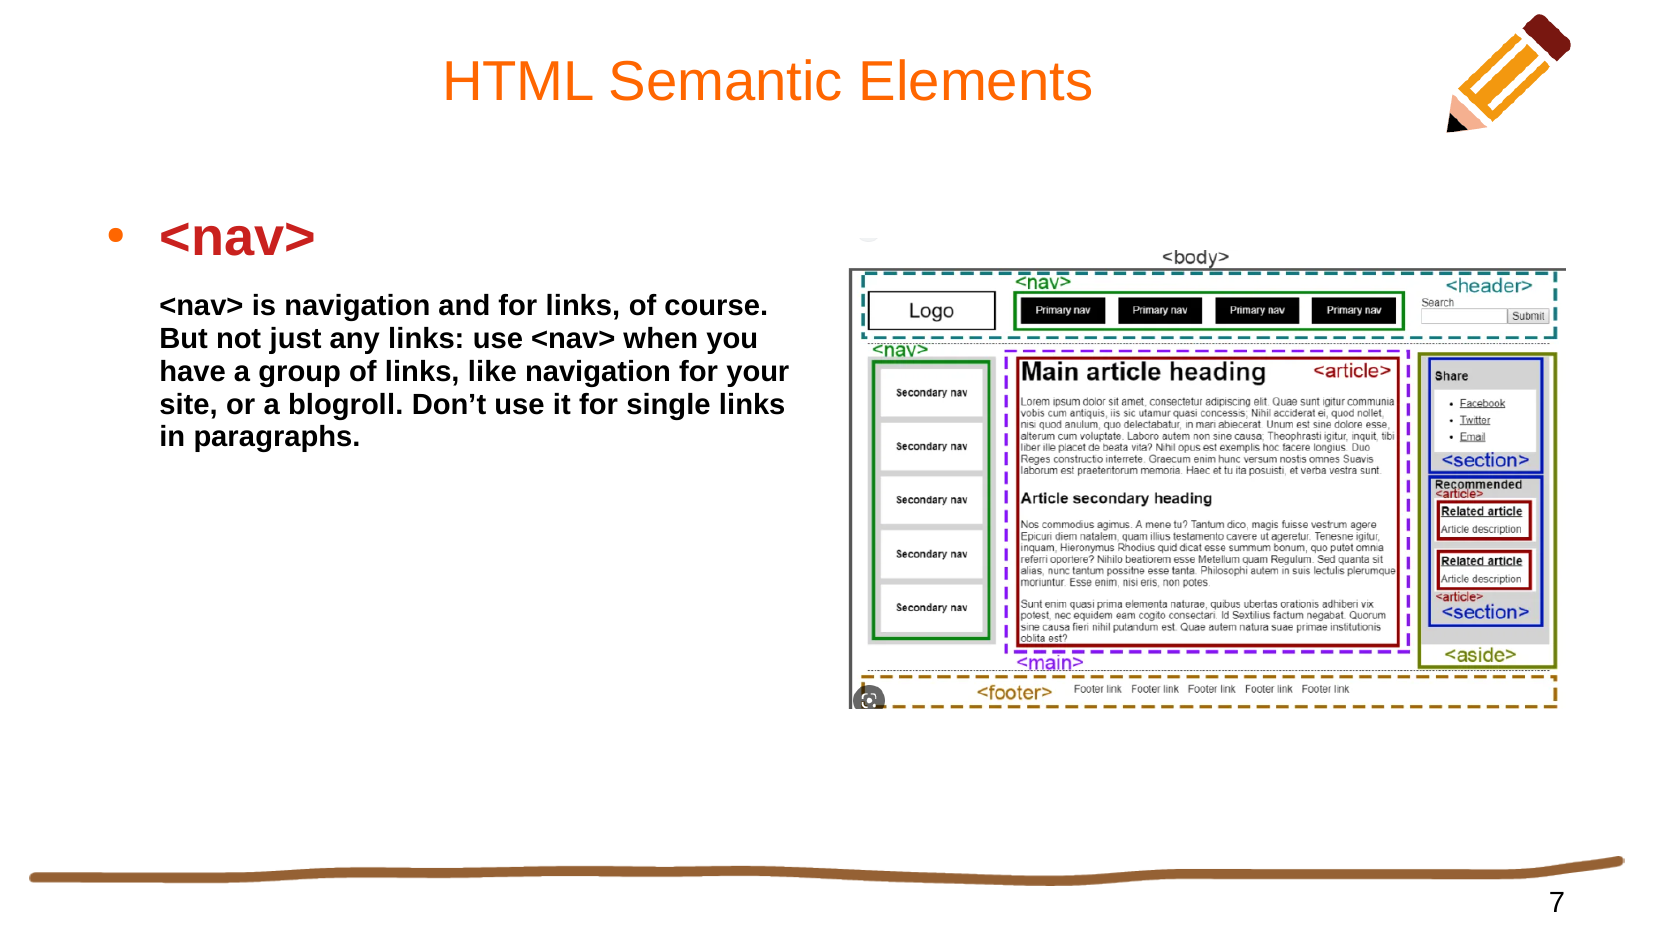

# HTML Semantic Elements
<nav>
<nav> is navigation and for links, of course. But not just any links: use <nav> when you have a group of links, like navigation for your site, or a blogroll. Don’t use it for single links in paragraphs.
7